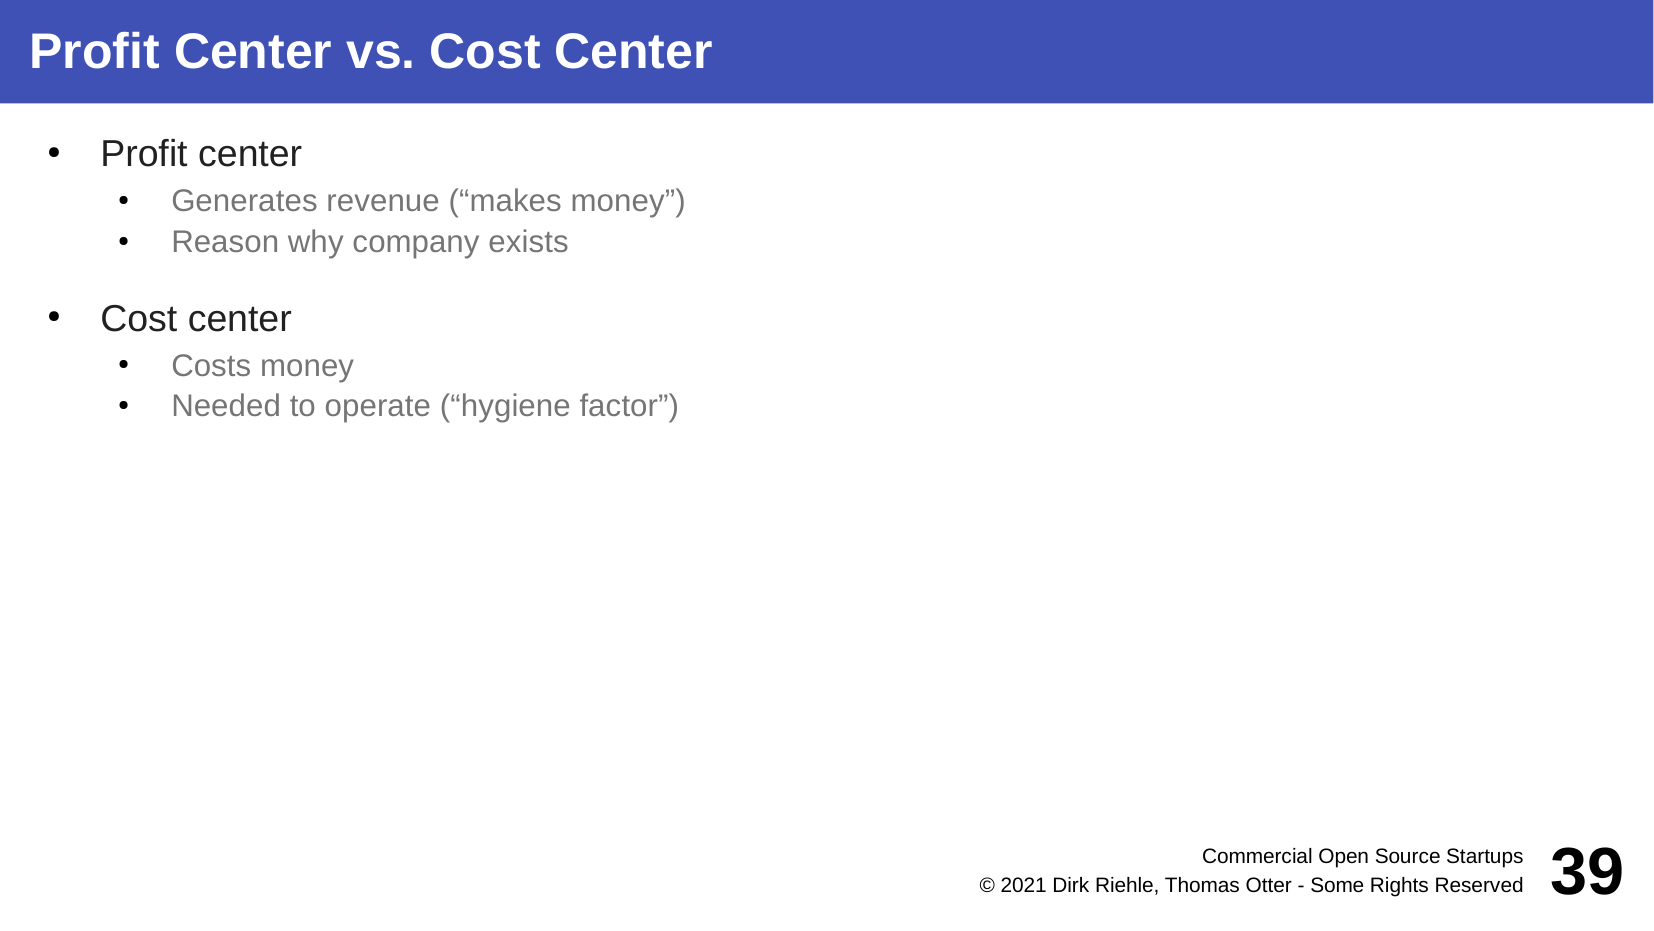

# Profit Center vs. Cost Center
Profit center
Generates revenue (“makes money”)
Reason why company exists
Cost center
Costs money
Needed to operate (“hygiene factor”)
Commercial Open Source Startups
39
© 2021 Dirk Riehle, Thomas Otter - Some Rights Reserved